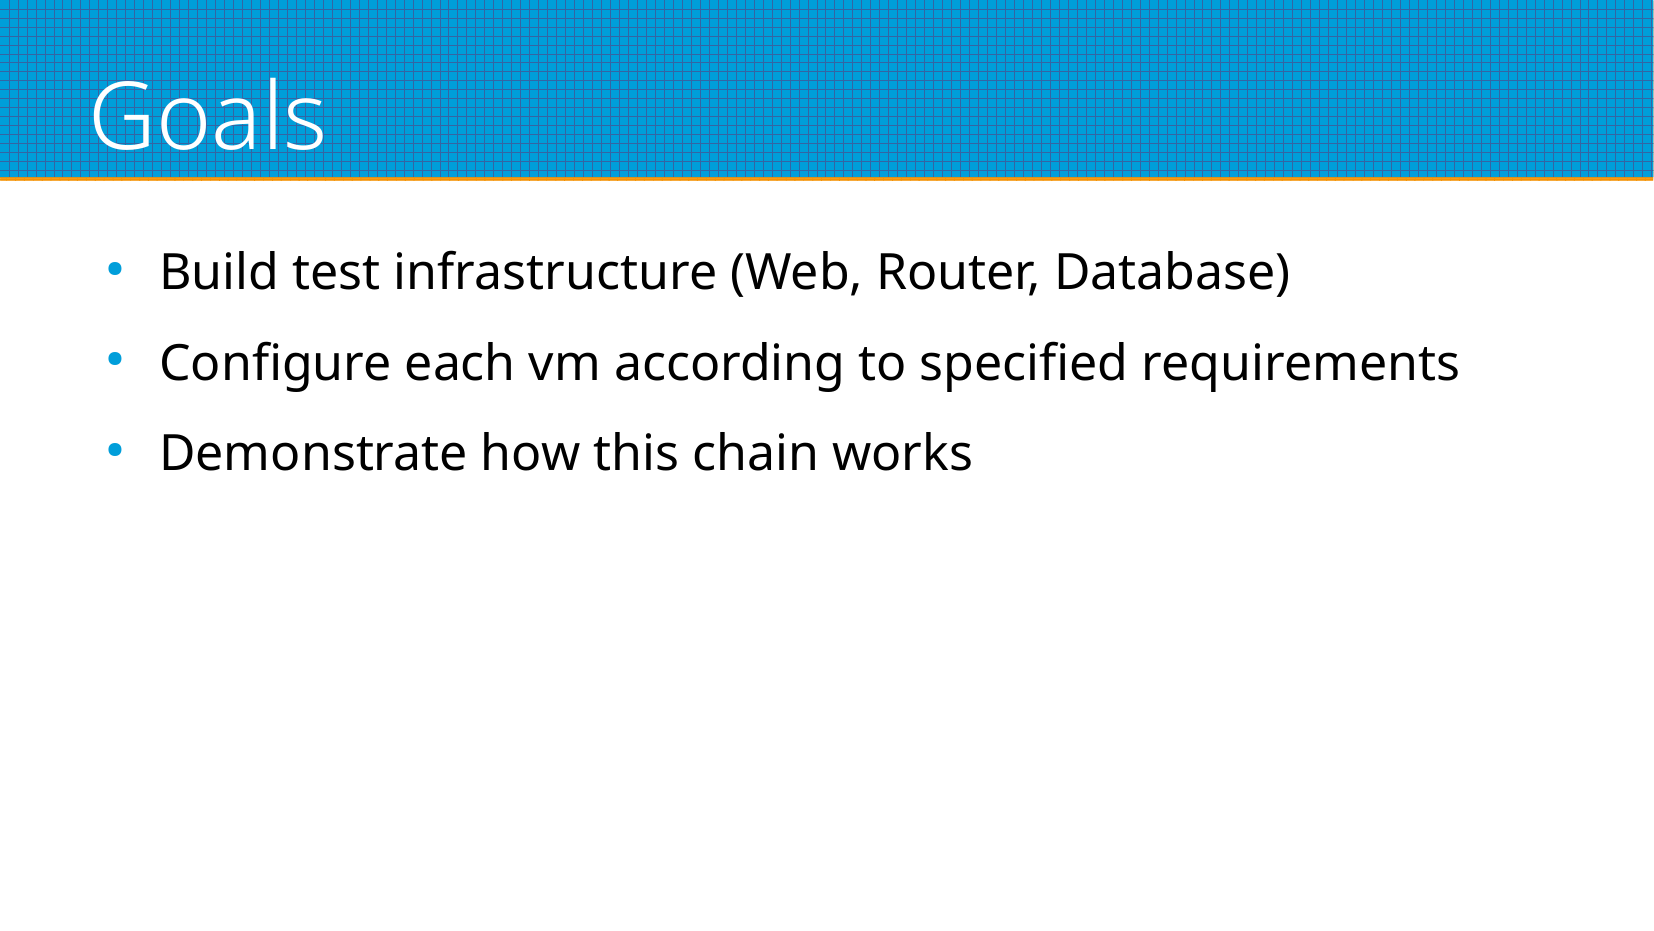

# Goals
Build test infrastructure (Web, Router, Database)
Configure each vm according to specified requirements
Demonstrate how this chain works